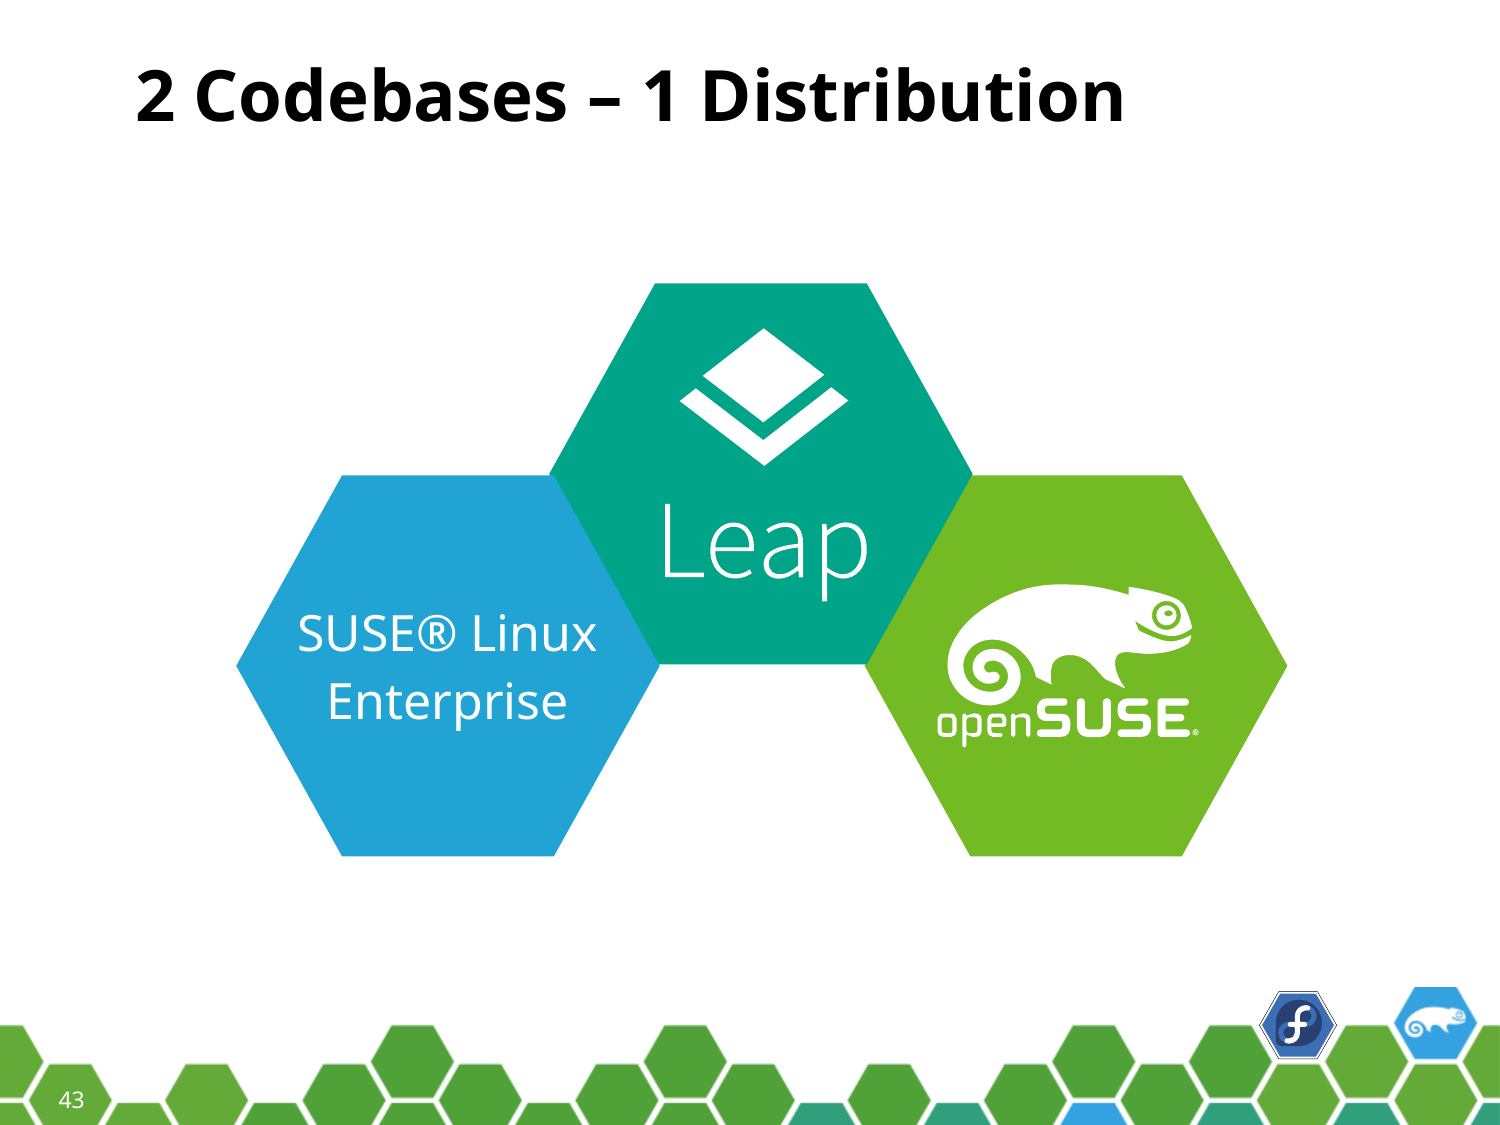

# 2 Codebases – 1 Distribution
SUSE® Linux
Enterprise